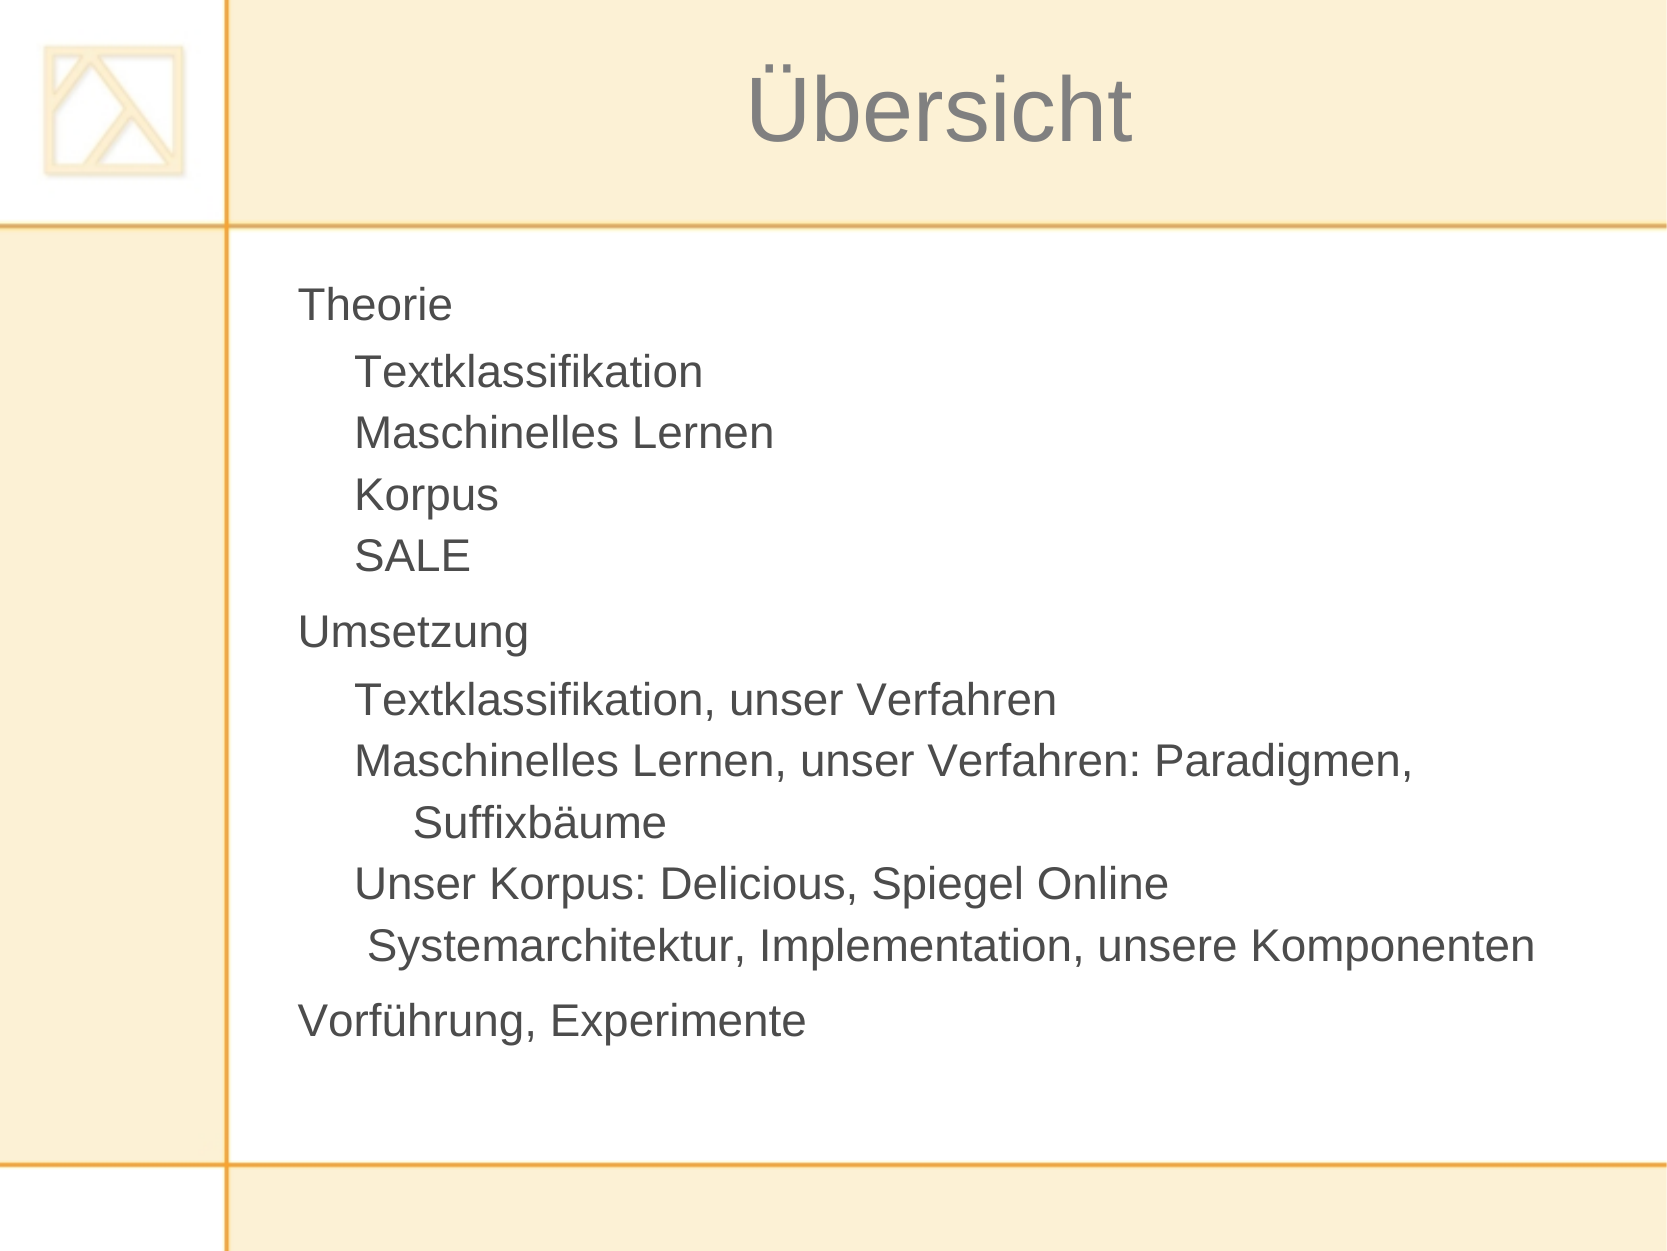

# Übersicht
Theorie
Textklassifikation
Maschinelles Lernen
Korpus
SALE
Umsetzung
Textklassifikation, unser Verfahren
Maschinelles Lernen, unser Verfahren: Paradigmen, Suffixbäume
Unser Korpus: Delicious, Spiegel Online
 Systemarchitektur, Implementation, unsere Komponenten
Vorführung, Experimente